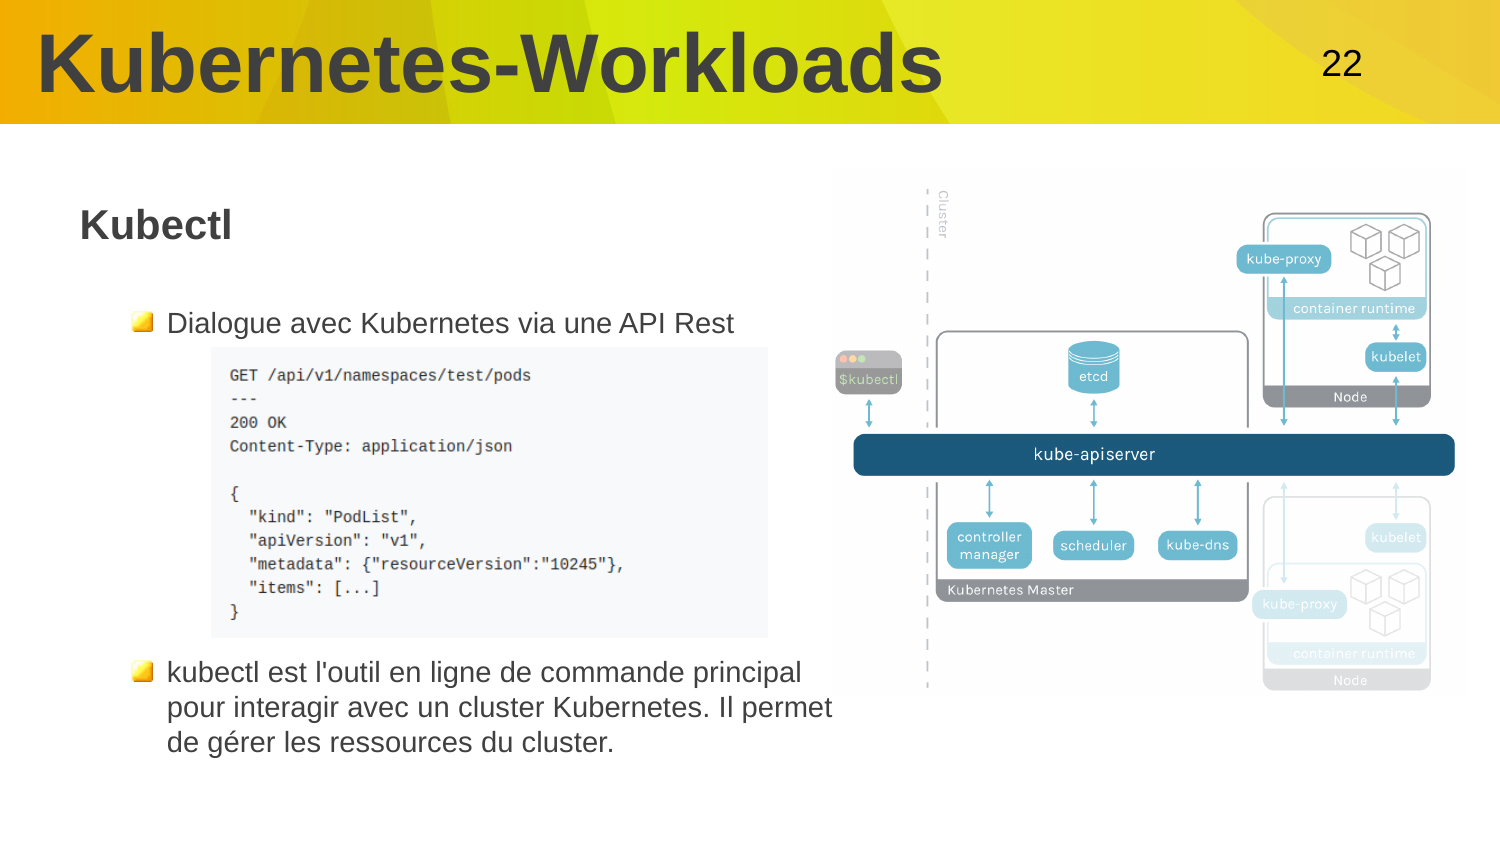

Kubernetes-Workloads
Kubectl
Dialogue avec Kubernetes via une API Rest
kubectl est l'outil en ligne de commande principal pour interagir avec un cluster Kubernetes. Il permet de gérer les ressources du cluster.